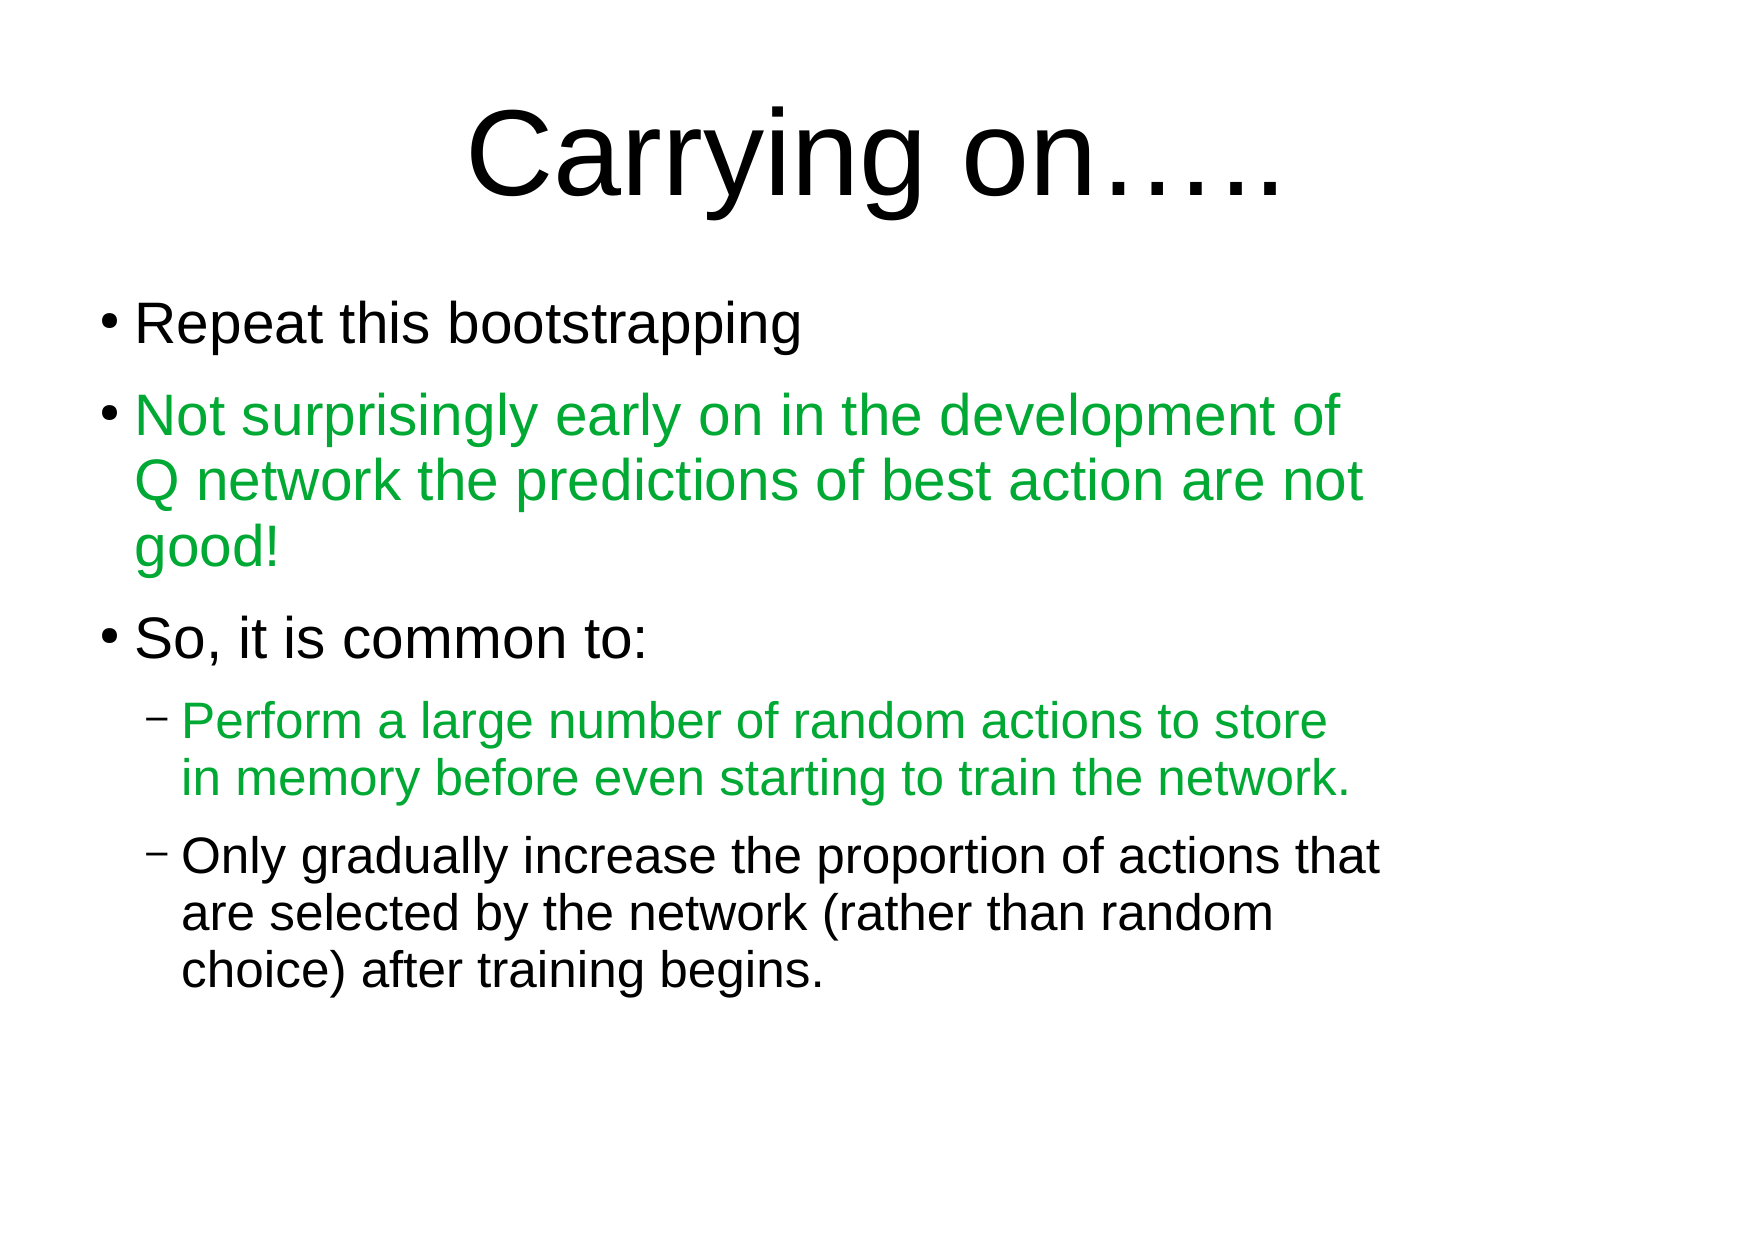

# Carrying on…..
Repeat this bootstrapping
Not surprisingly early on in the development of Q network the predictions of best action are not good!
So, it is common to:
Perform a large number of random actions to store in memory before even starting to train the network.
Only gradually increase the proportion of actions that are selected by the network (rather than random choice) after training begins.